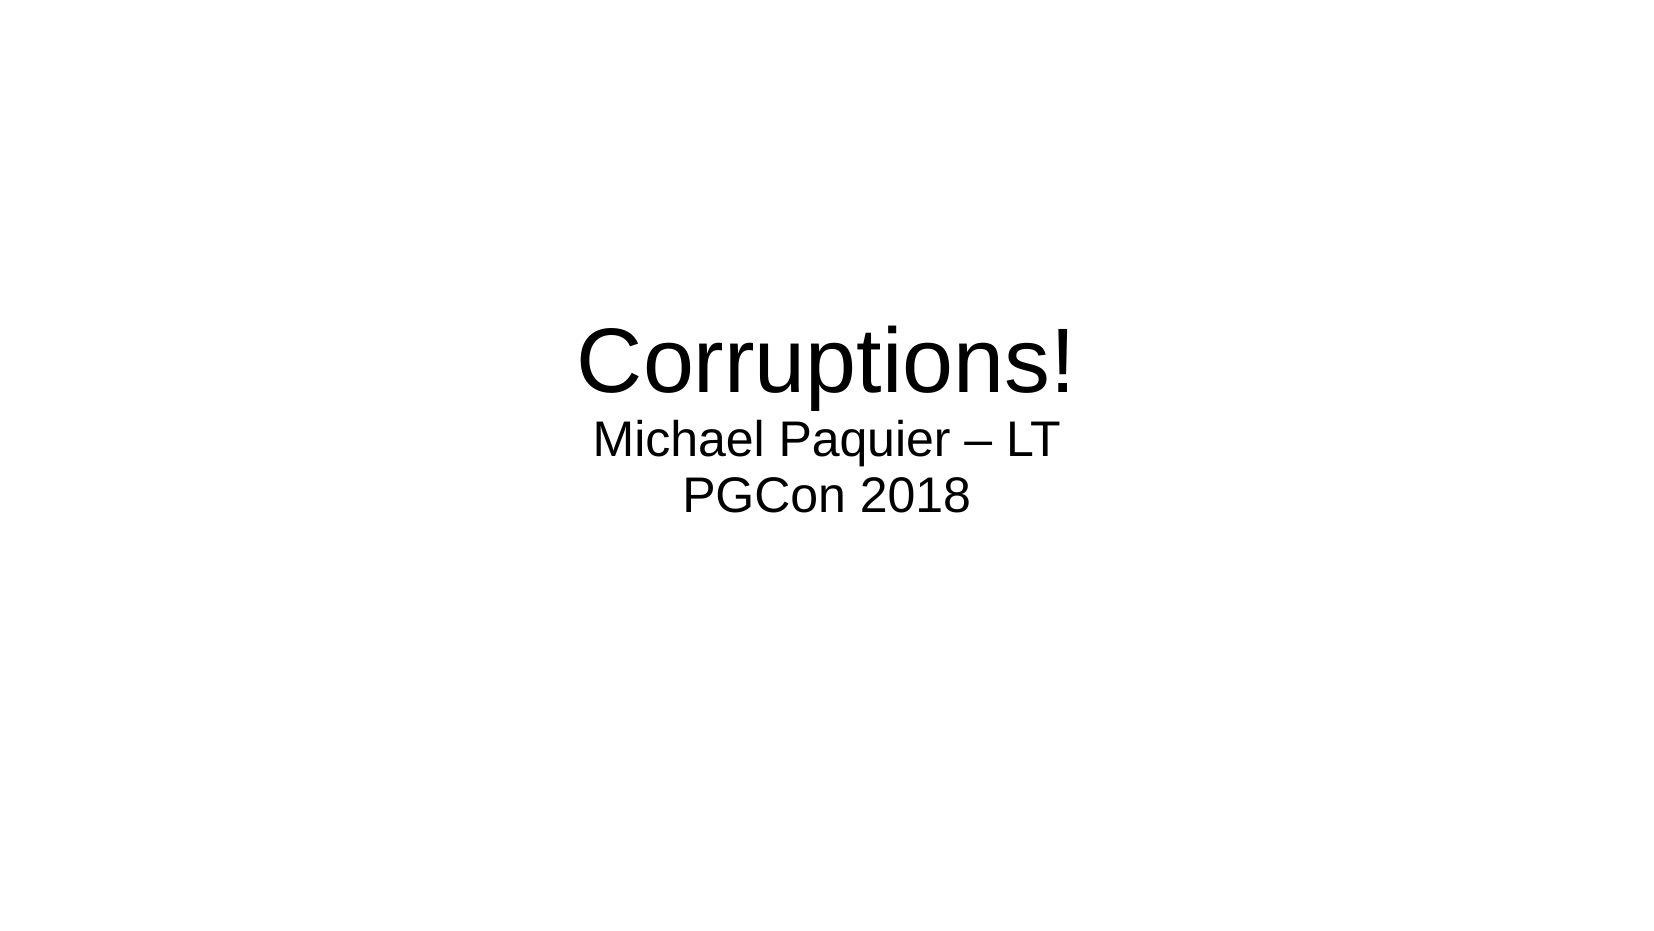

# Corruptions! Michael Paquier – LT PGCon 2018